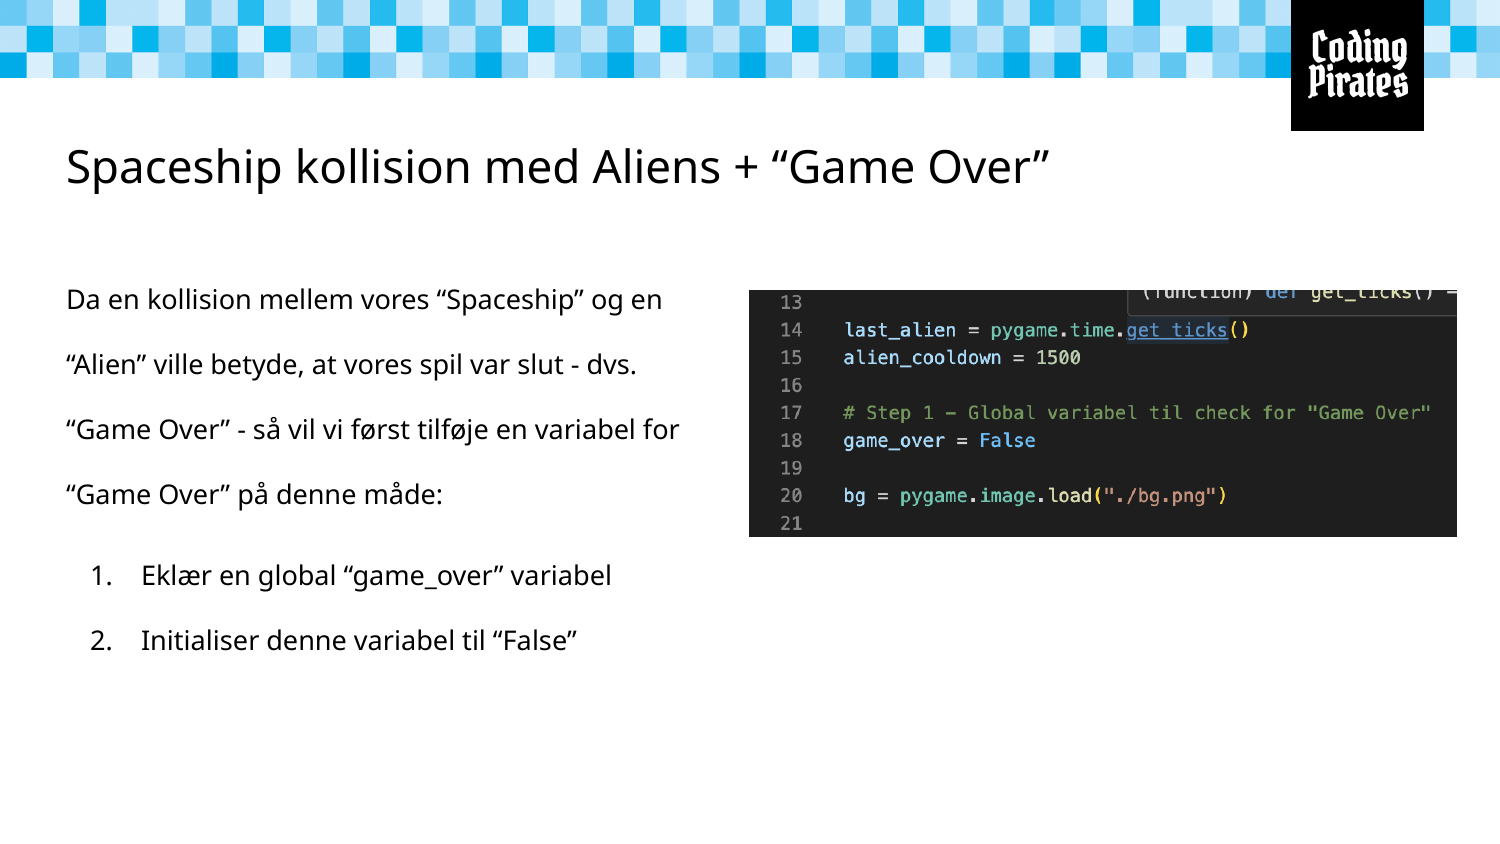

# Spaceship kollision med Aliens + “Game Over”
Da en kollision mellem vores “Spaceship” og en “Alien” ville betyde, at vores spil var slut - dvs. “Game Over” - så vil vi først tilføje en variabel for “Game Over” på denne måde:
Eklær en global “game_over” variabel
Initialiser denne variabel til “False”